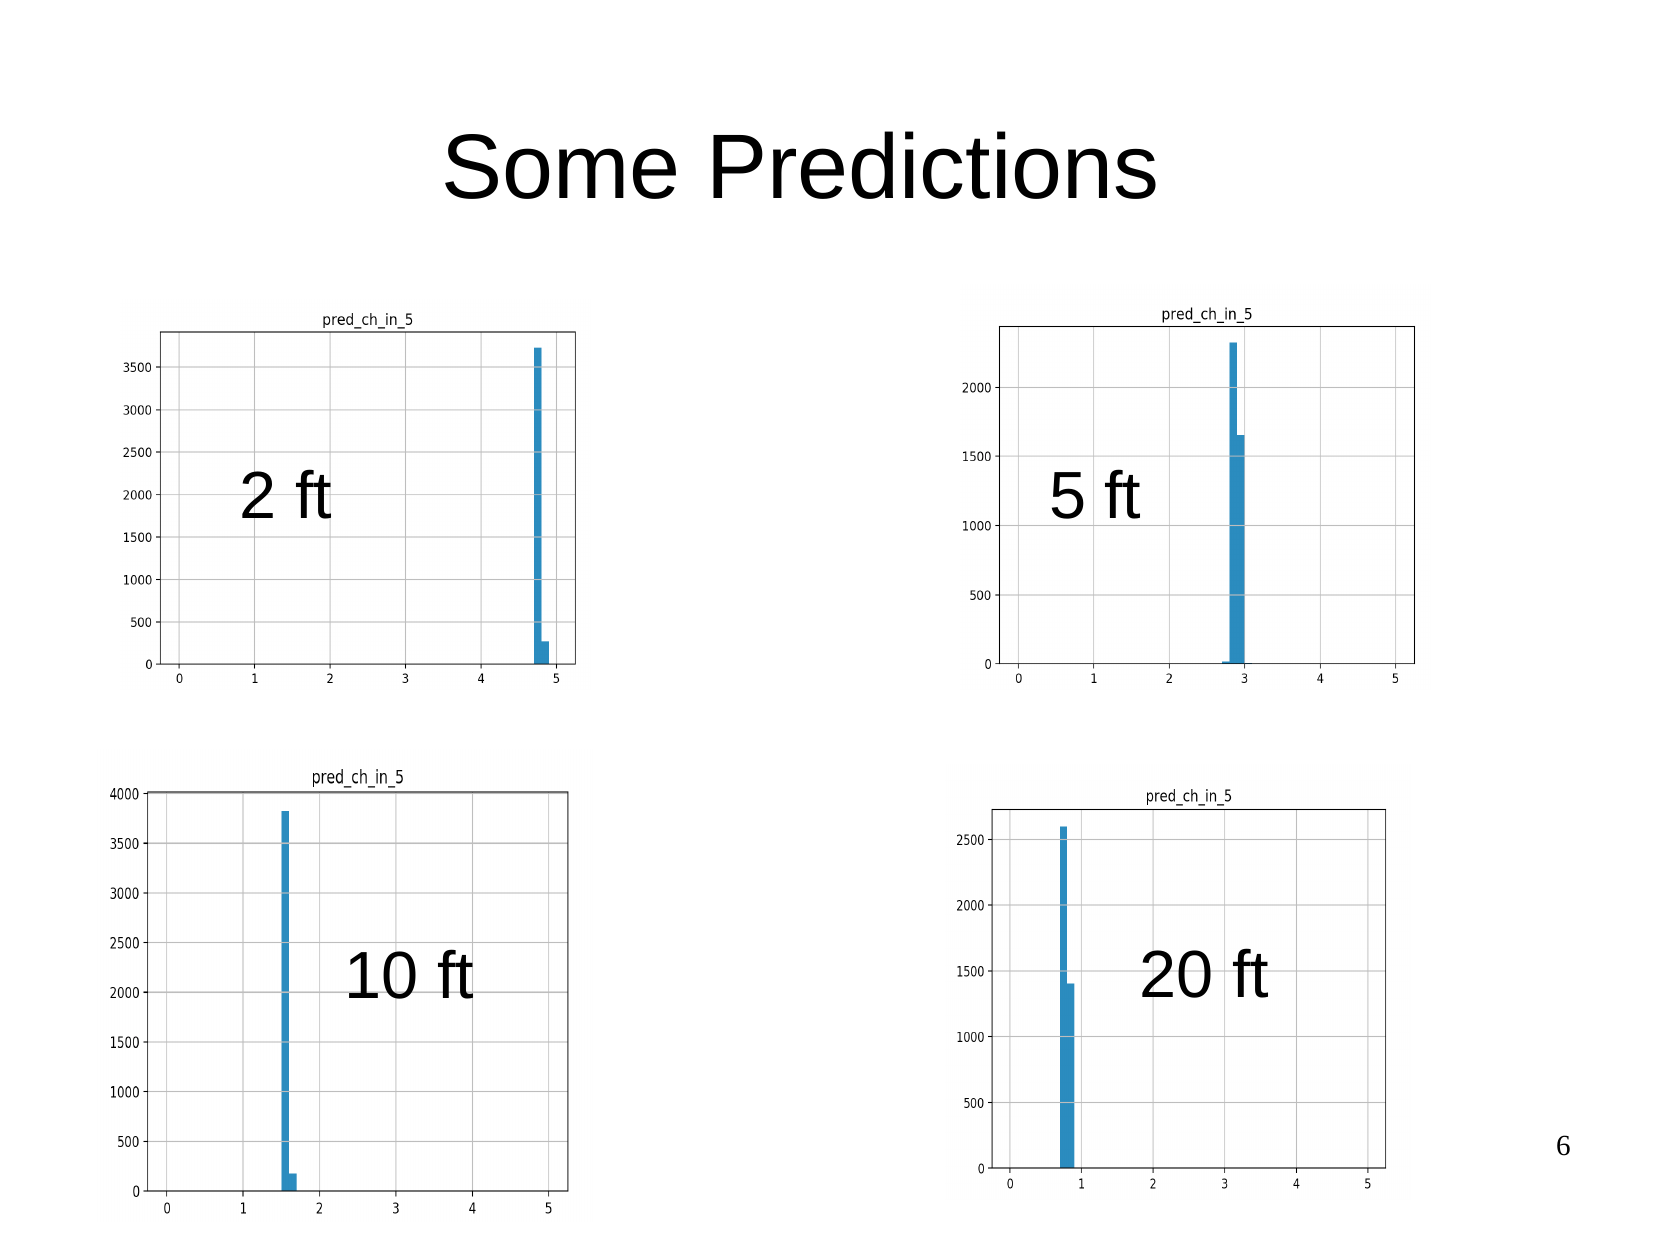

# Some Predictions
2 ft
5 ft
20 ft
10 ft
6